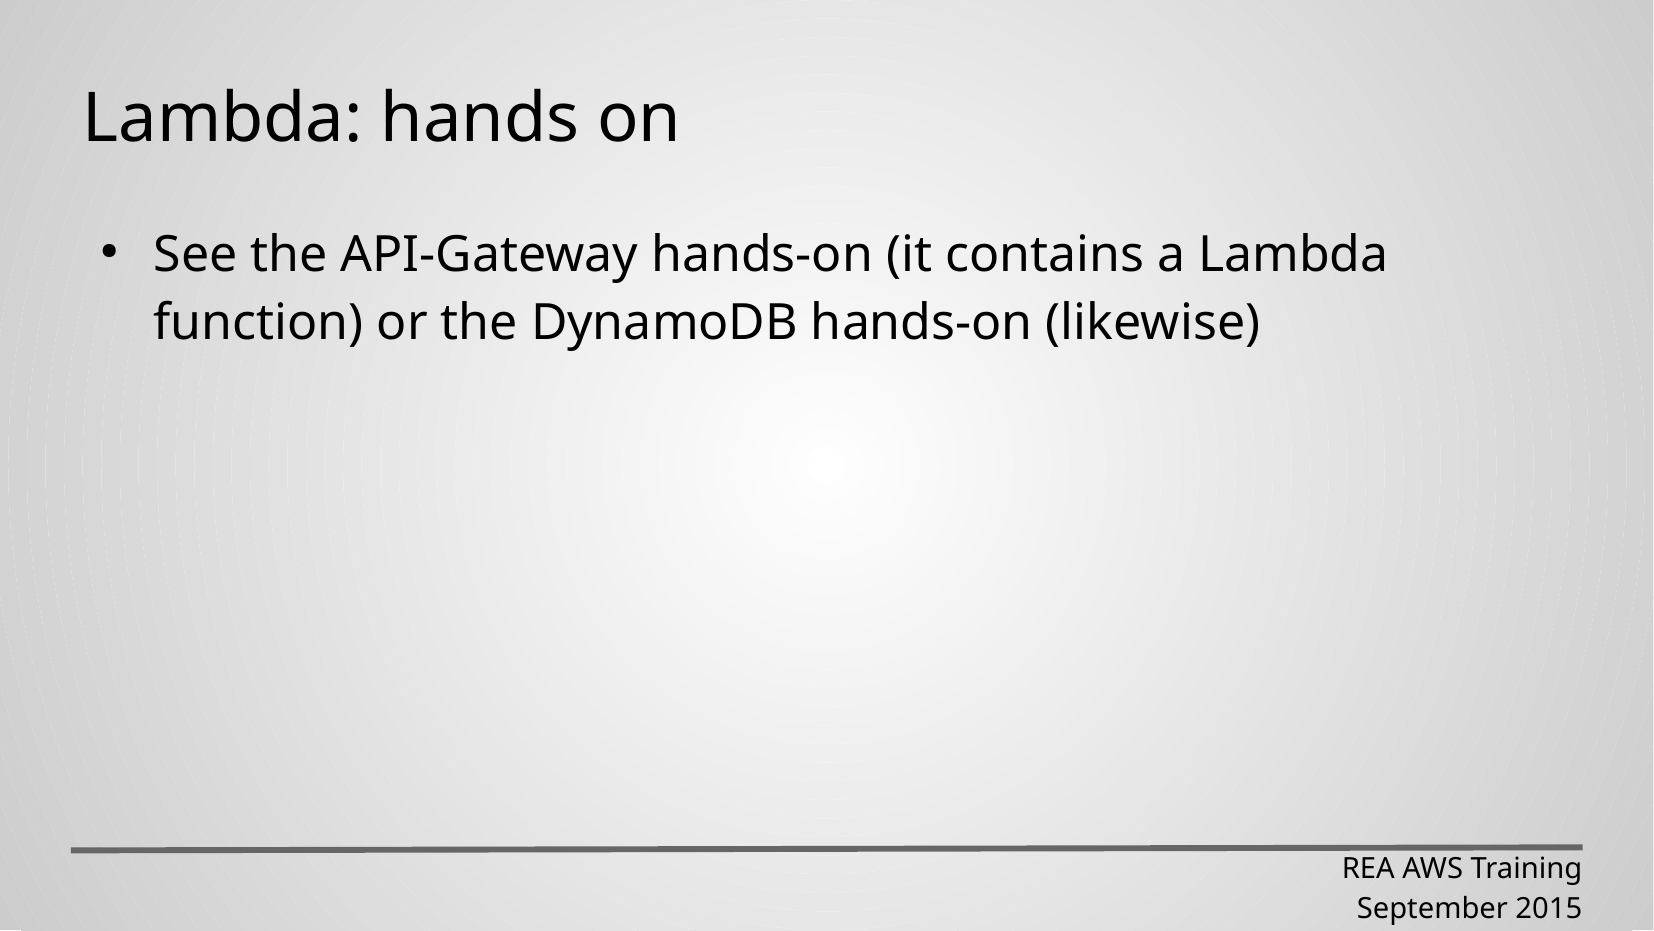

# Lambda: hands on
See the API-Gateway hands-on (it contains a Lambda function) or the DynamoDB hands-on (likewise)